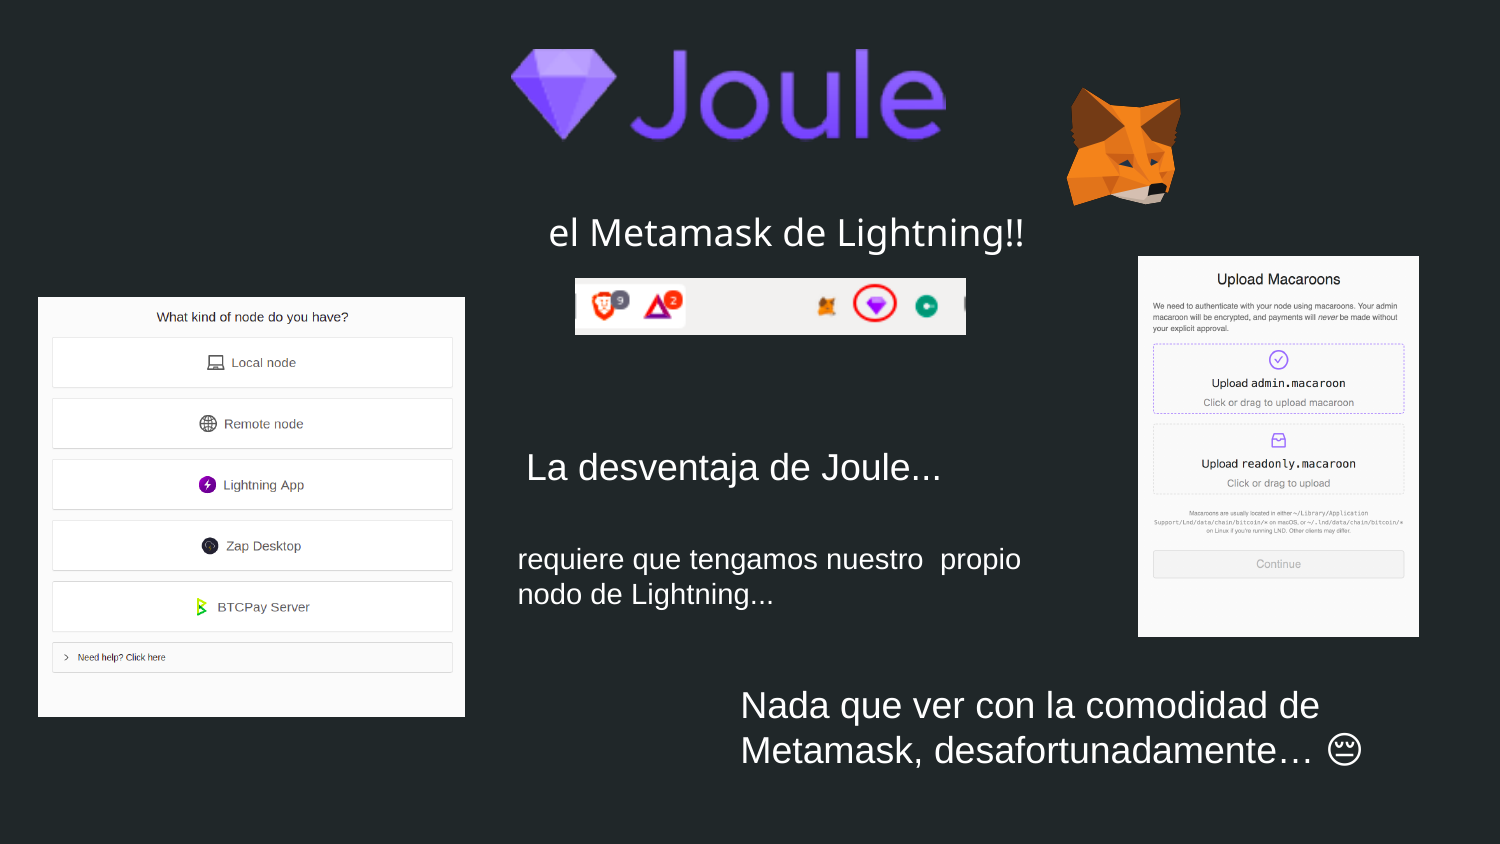

el Metamask de Lightning!!
La desventaja de Joule...
requiere que tengamos nuestro propio nodo de Lightning...
Nada que ver con la comodidad de Metamask, desafortunadamente… 😔